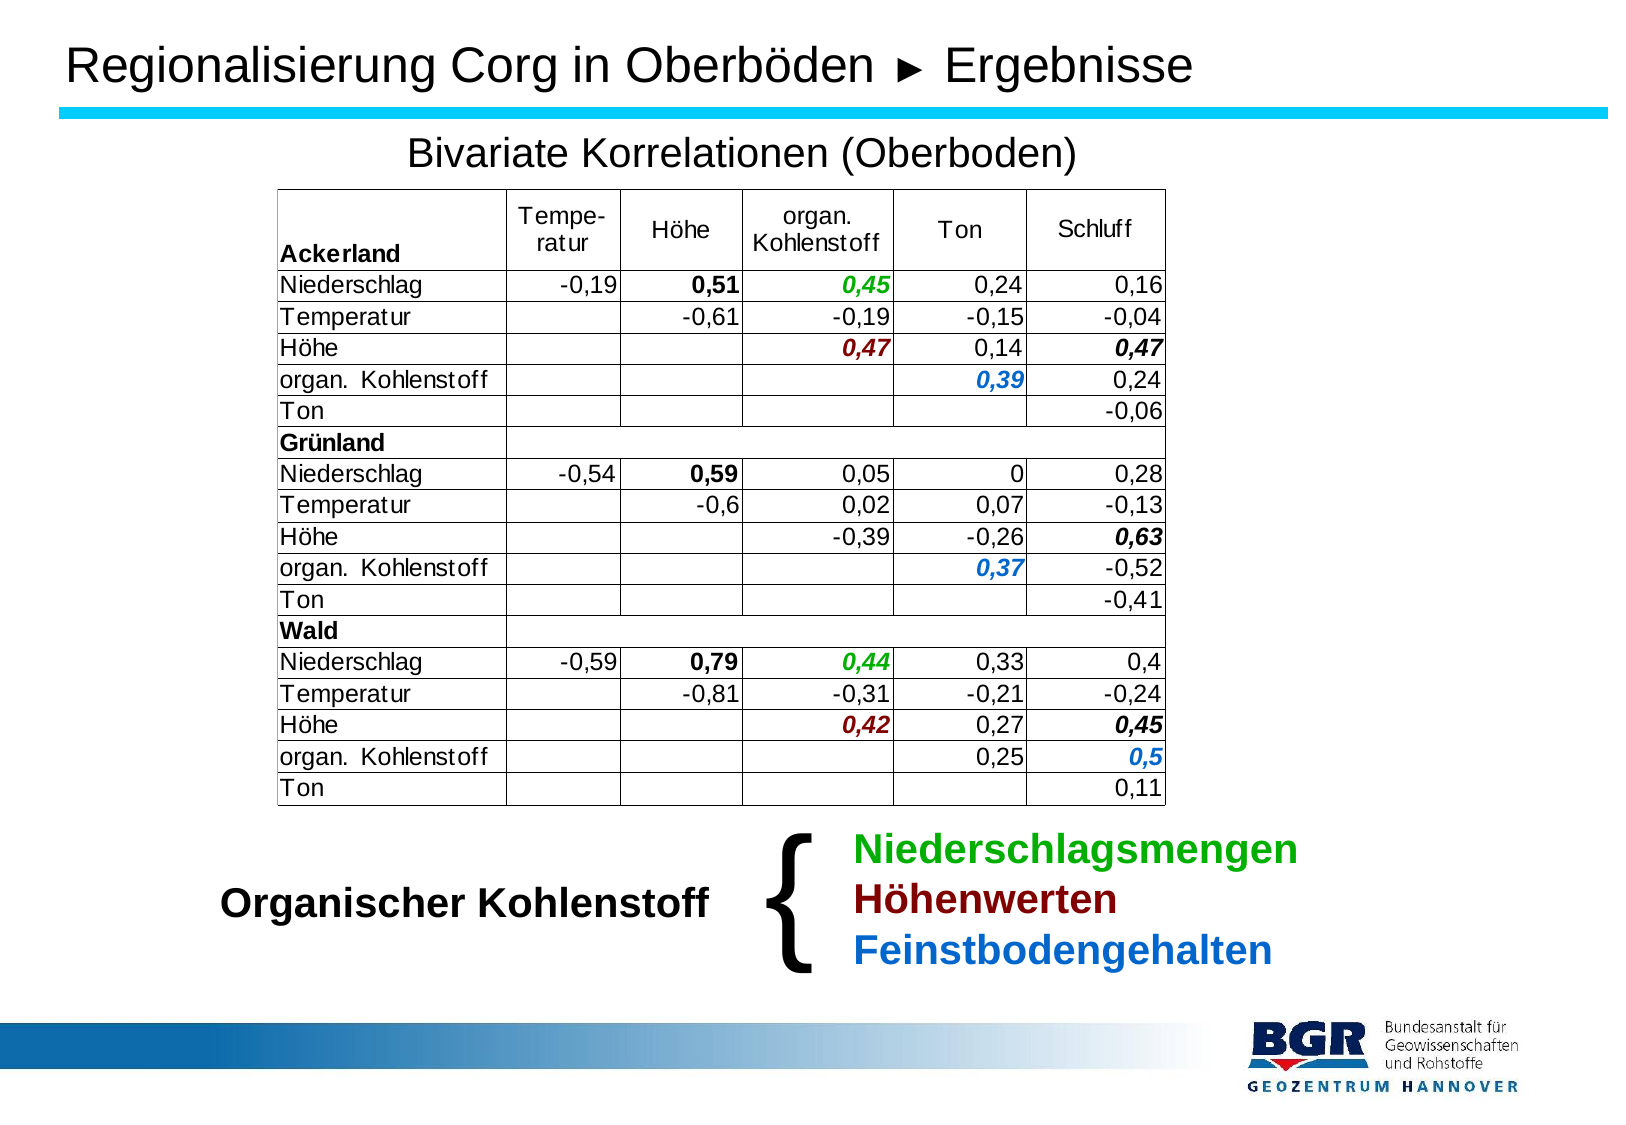

Regionalisierung Corg in Oberböden ► Ergebnisse
Bivariate Korrelationen (Oberboden)
 {
Niederschlagsmengen
Höhenwerten
Feinstbodengehalten
Organischer Kohlenstoff